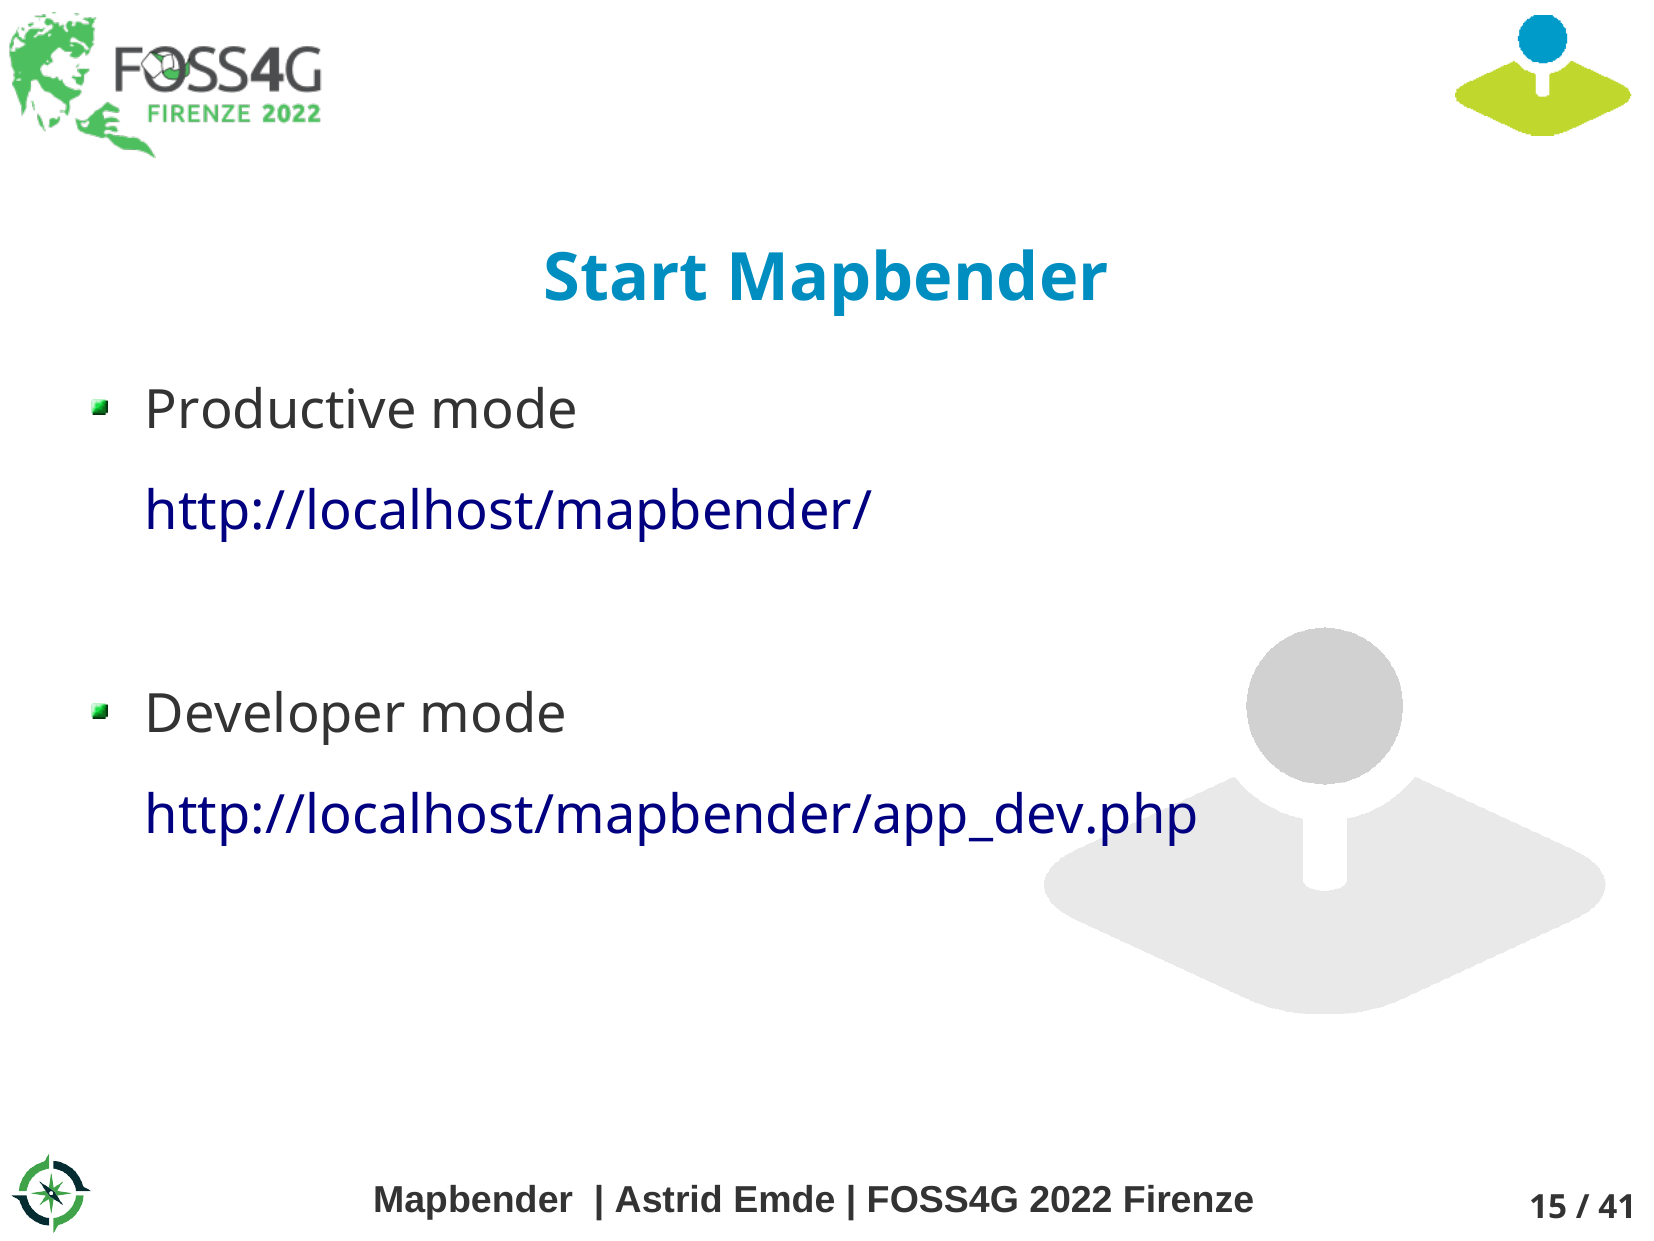

# Start Mapbender
Productive mode
http://localhost/mapbender/
Developer mode
http://localhost/mapbender/app_dev.php